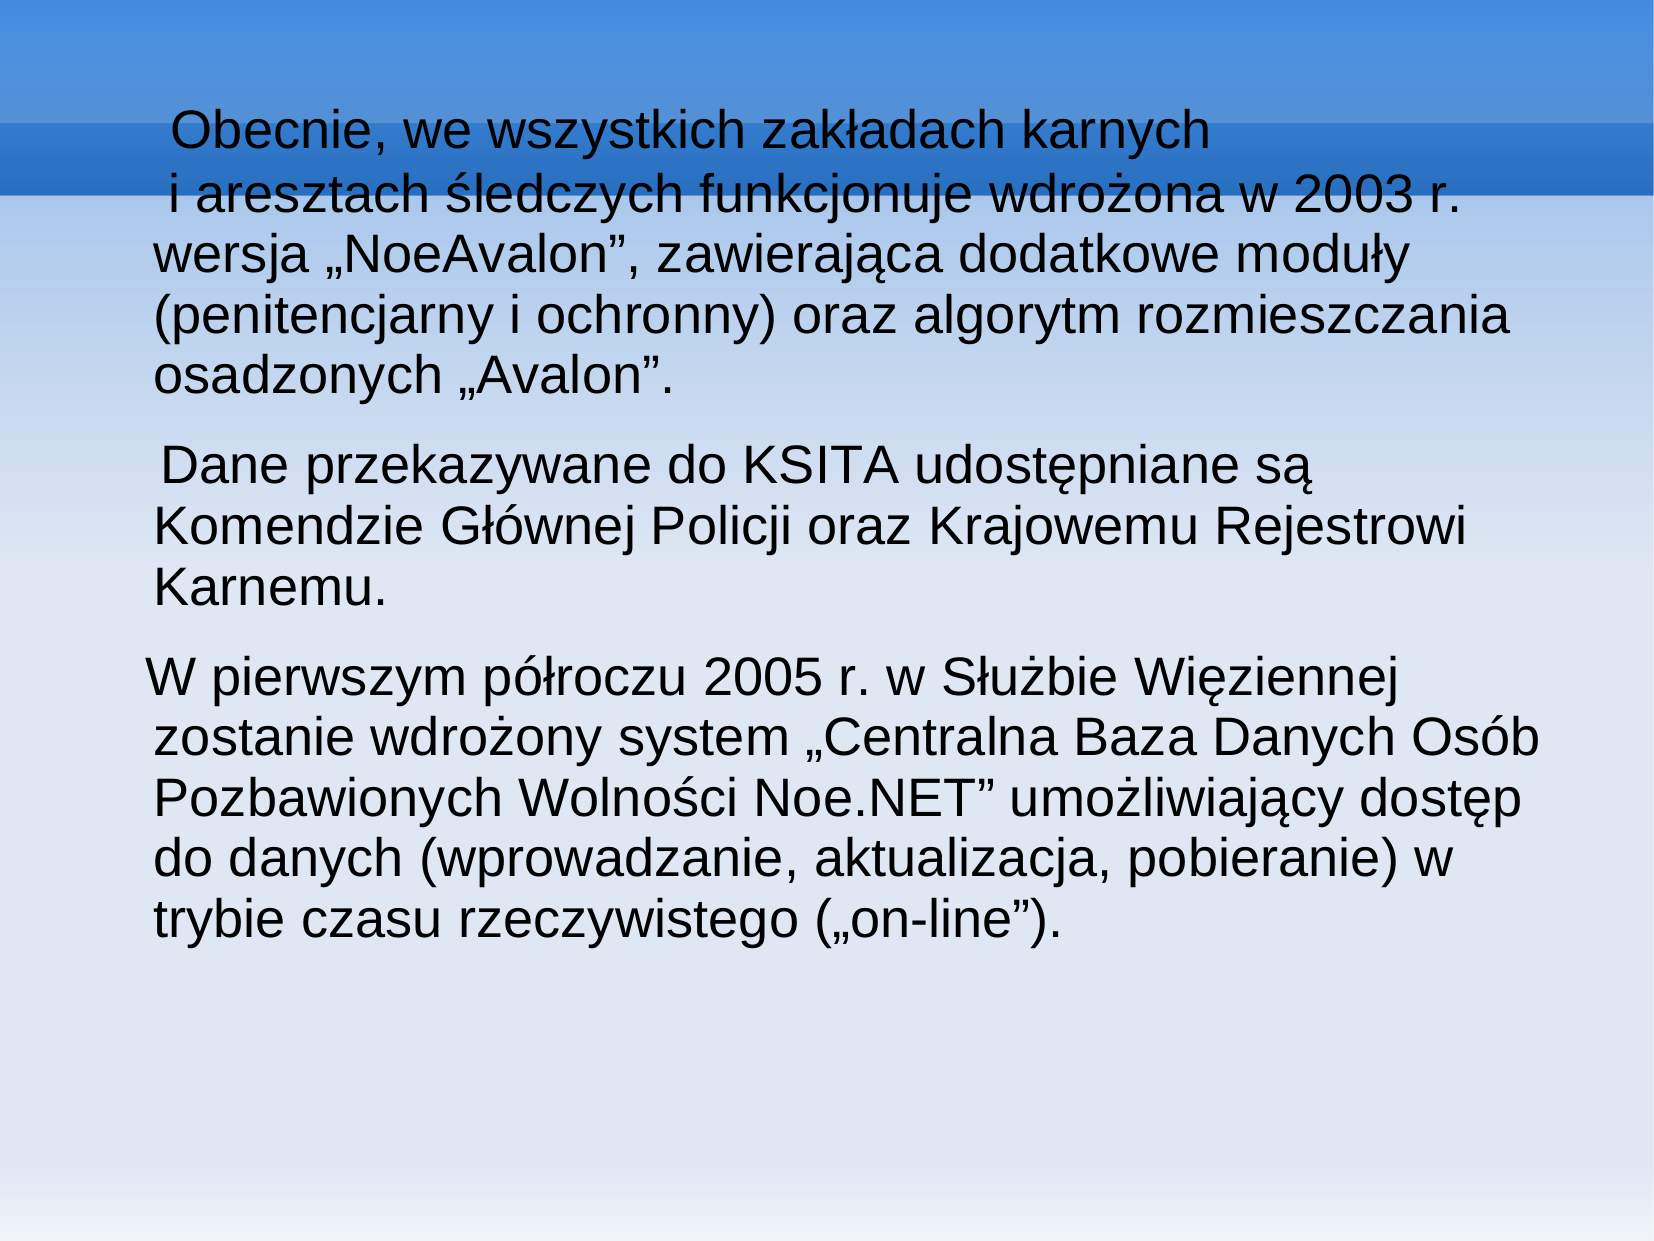

#
 Obecnie, we wszystkich zakładach karnych
 i aresztach śledczych funkcjonuje wdrożona w 2003 r. wersja „NoeAvalon”, zawierająca dodatkowe moduły (penitencjarny i ochronny) oraz algorytm rozmieszczania osadzonych „Avalon”.
 Dane przekazywane do KSITA udostępniane są Komendzie Głównej Policji oraz Krajowemu Rejestrowi Karnemu.
 W pierwszym półroczu 2005 r. w Służbie Więziennej zostanie wdrożony system „Centralna Baza Danych Osób Pozbawionych Wolności Noe.NET” umożliwiający dostęp do danych (wprowadzanie, aktualizacja, pobieranie) w trybie czasu rzeczywistego („on-line”).